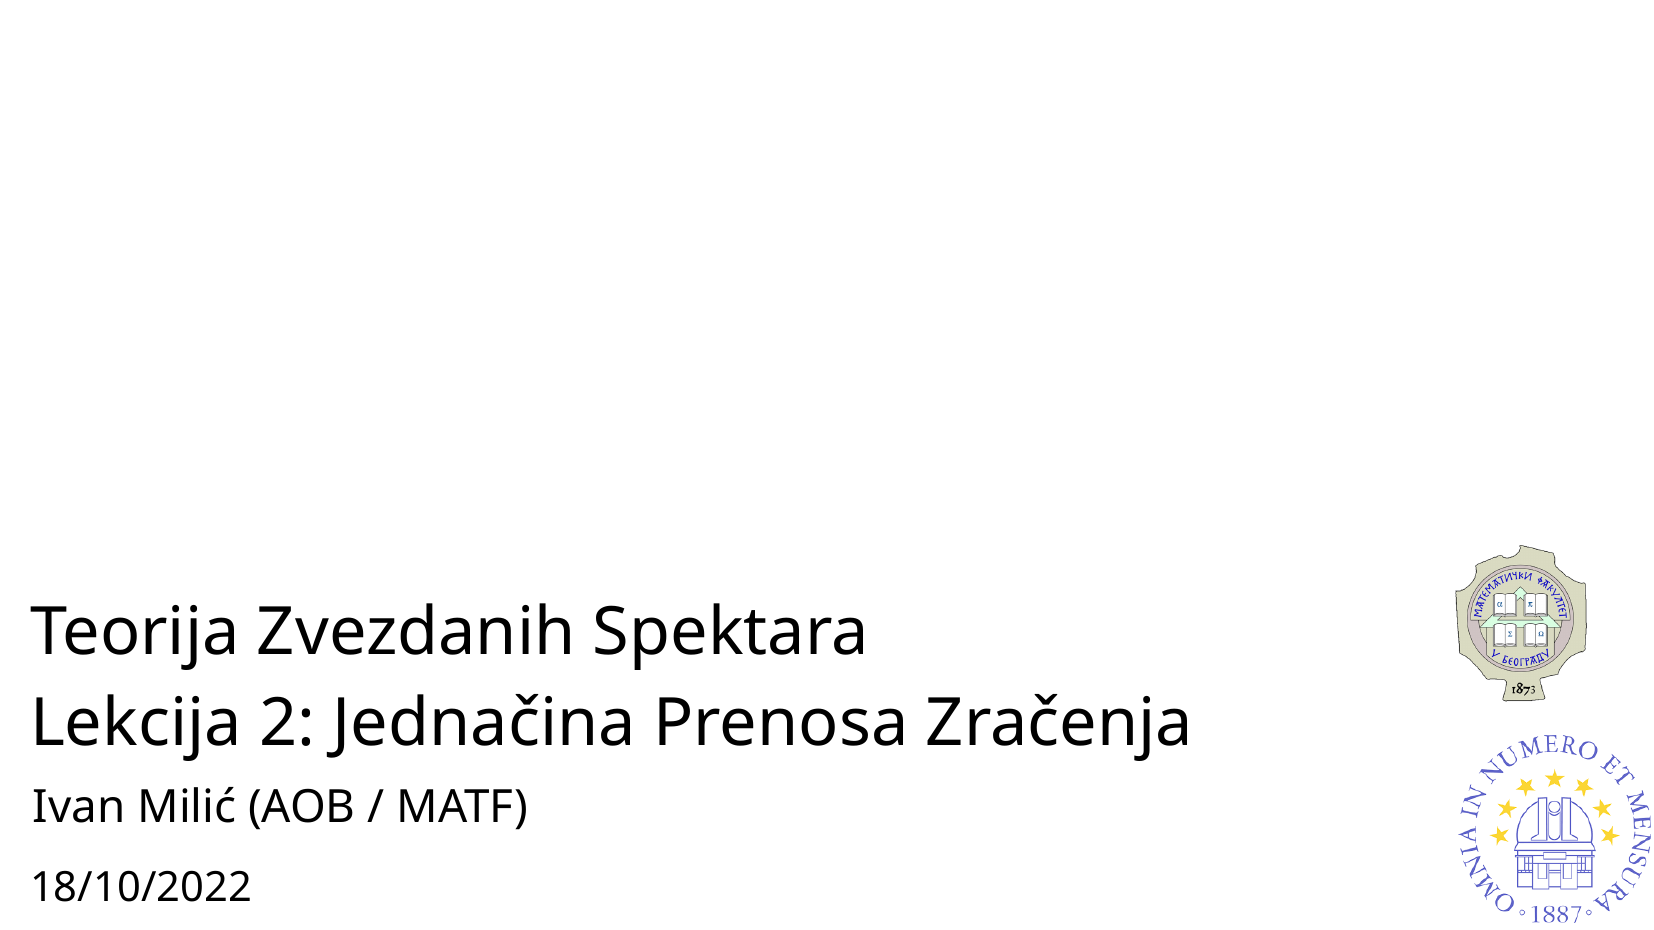

Teorija Zvezdanih Spektara
Lekcija 2: Jednačina Prenosa Zračenja
Ivan Milić (AOB / MATF)
# 18/10/2022